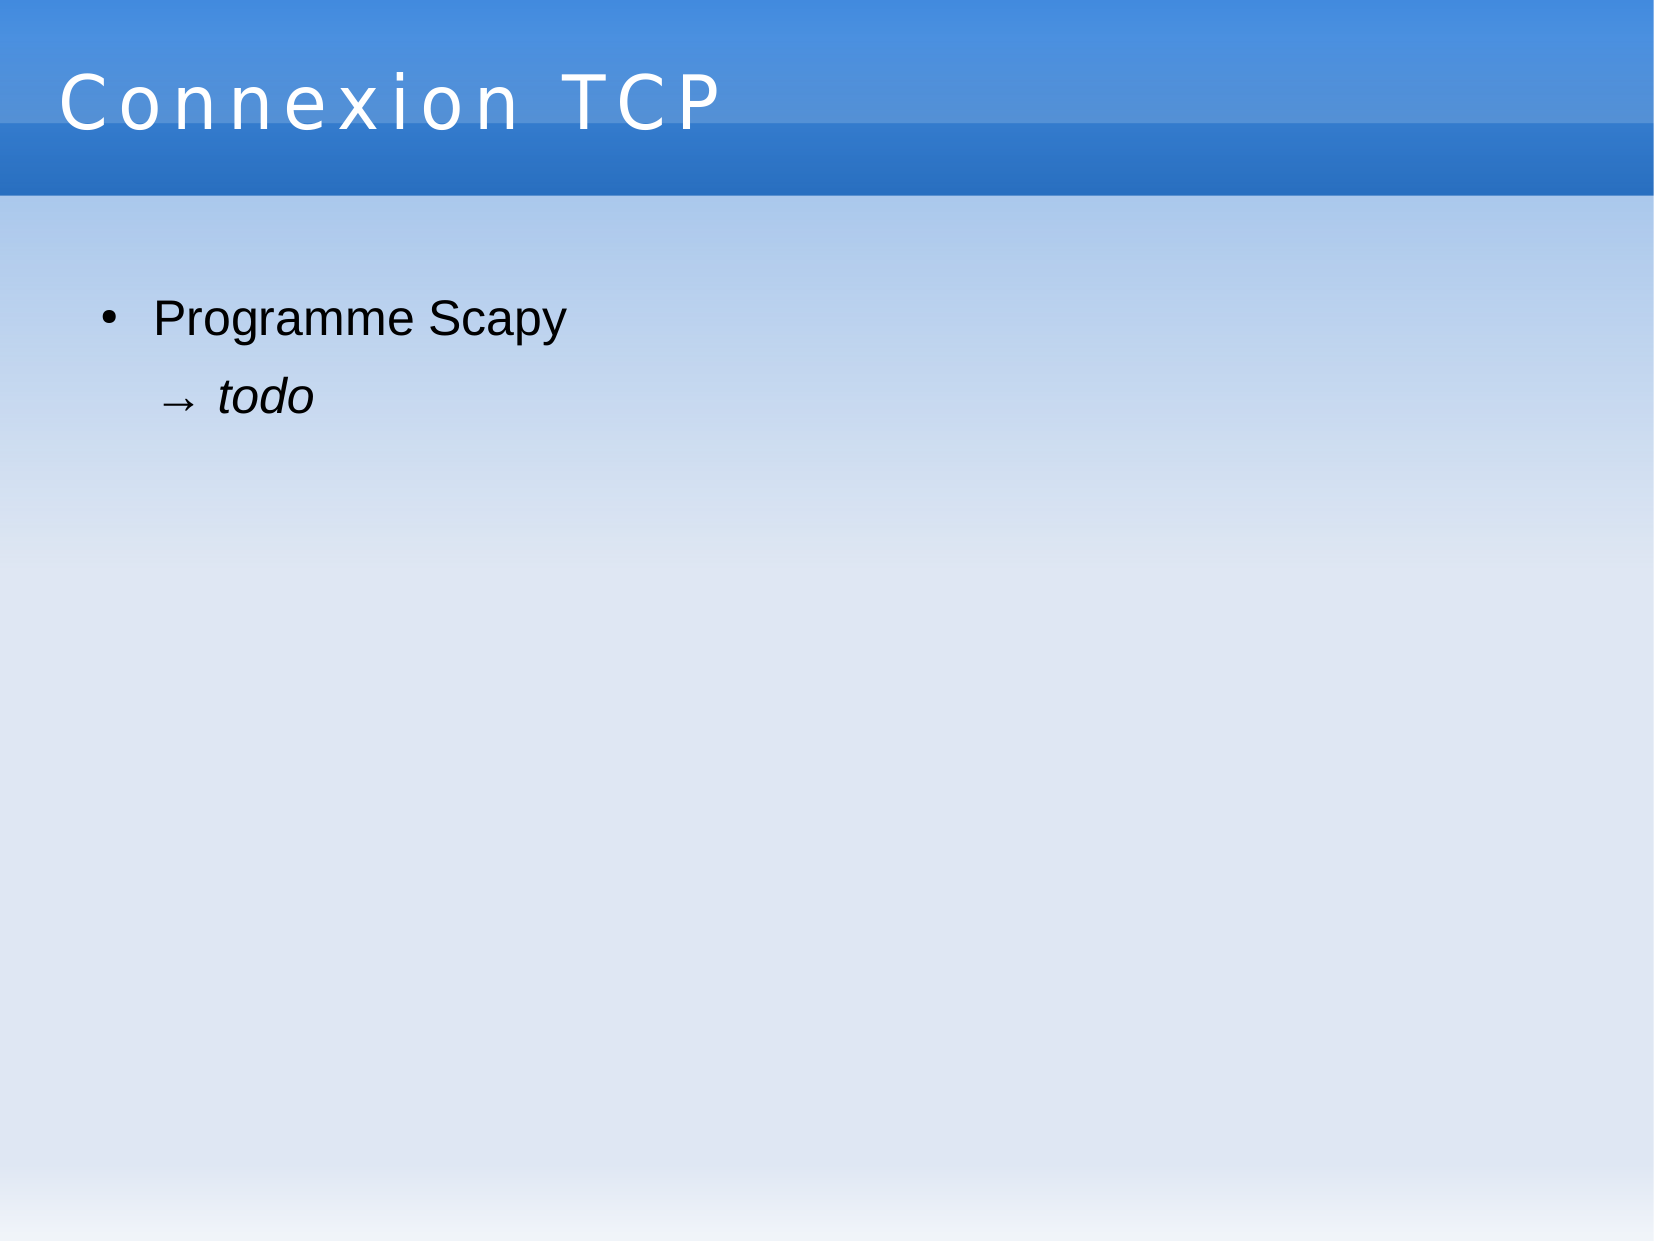

# Connexion TCP
Programme Scapy
→ todo